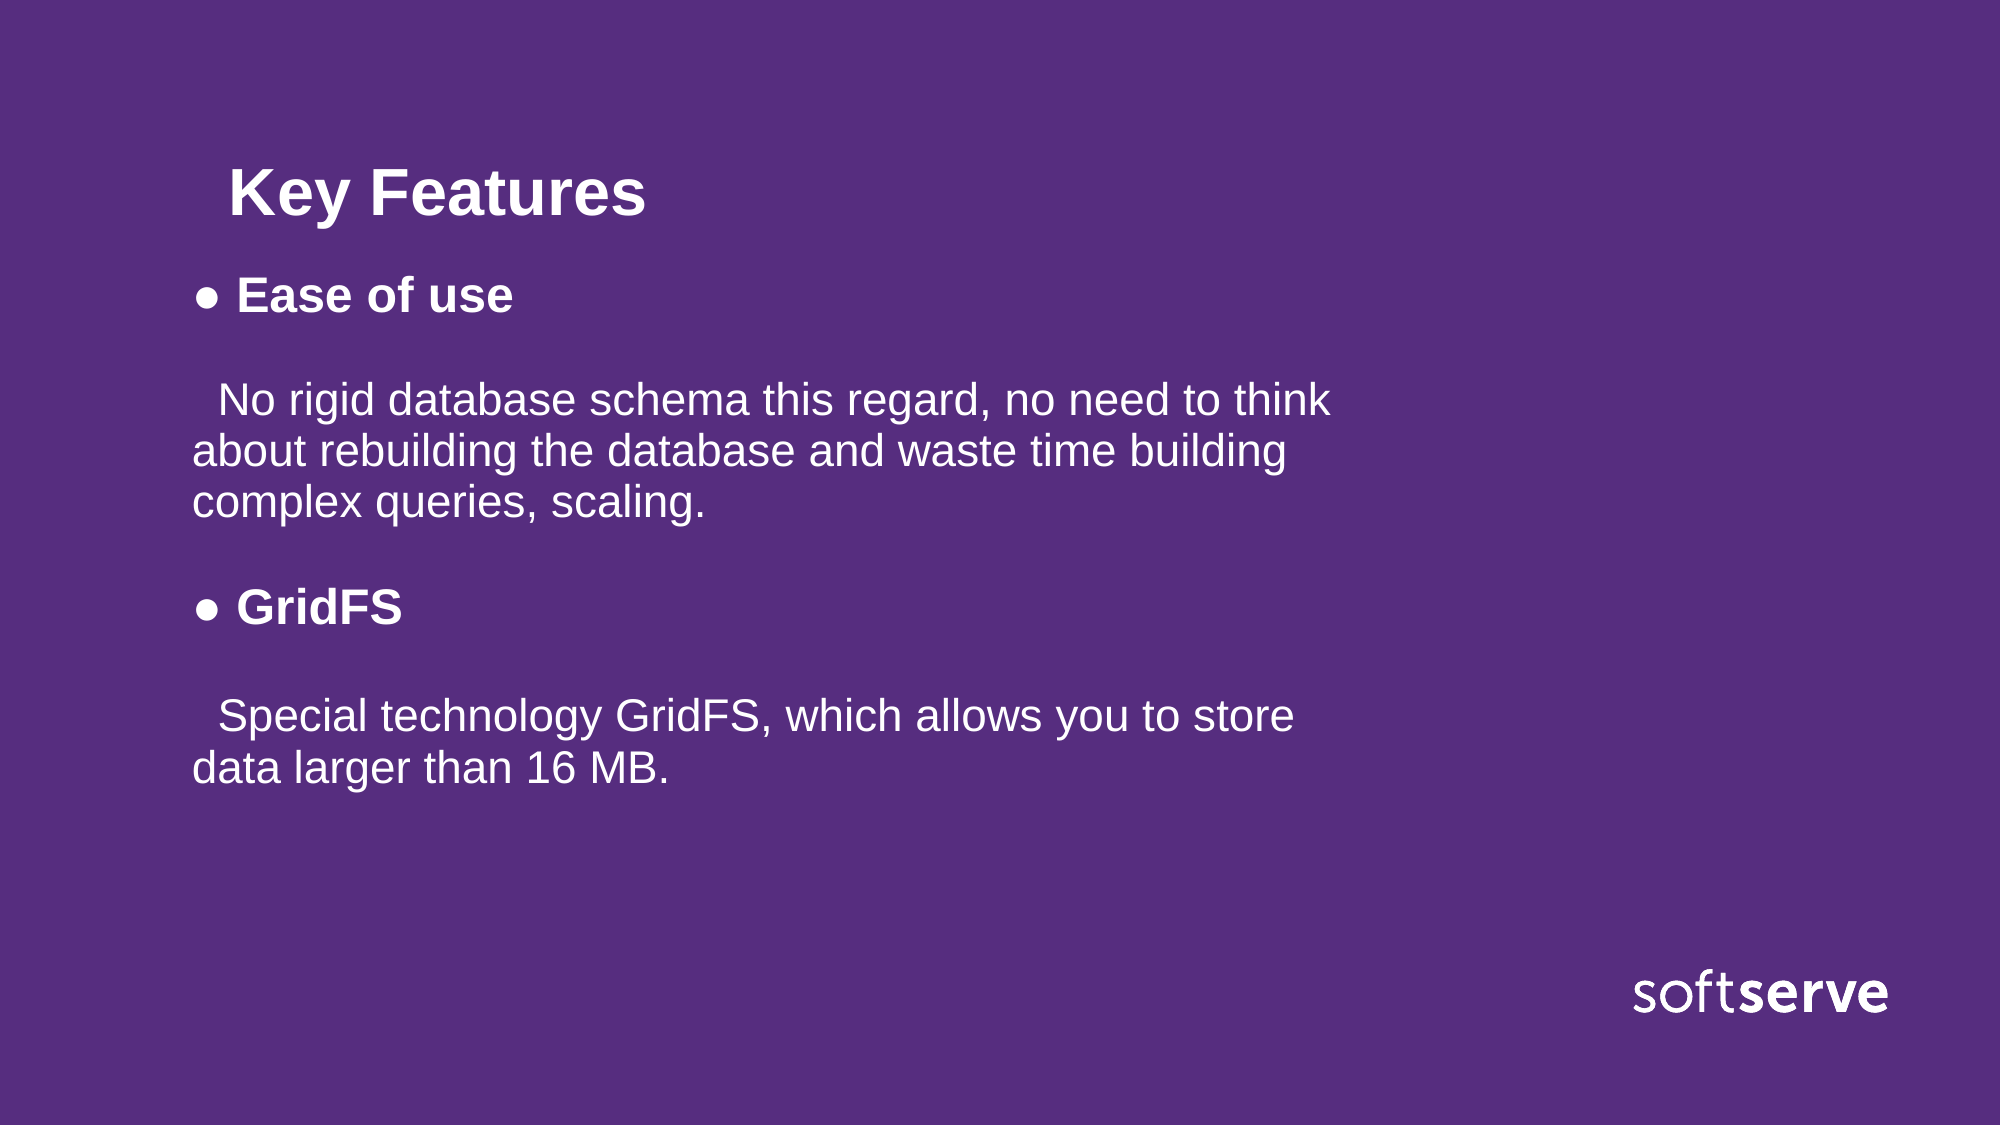

Key Features
● Ease of use
 No rigid database schema this regard, no need to think about rebuilding the database and waste time building complex queries, scaling.
● GridFS
 Special technology GridFS, which allows you to store data larger than 16 MB.